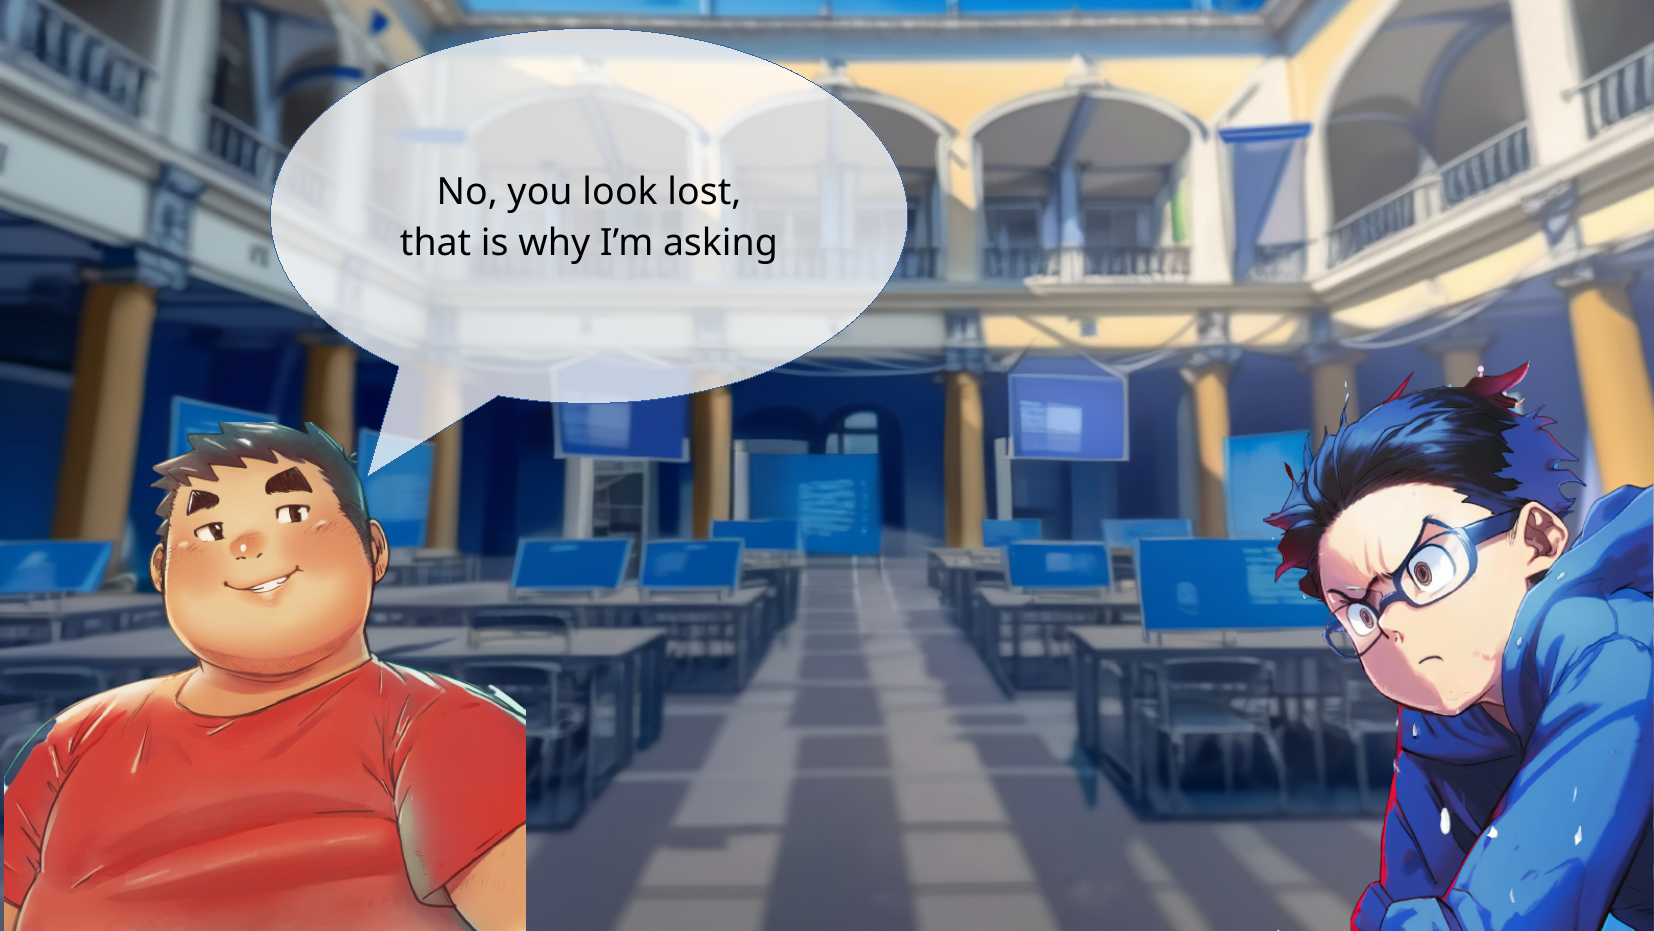

No, you look lost,
that is why I’m asking